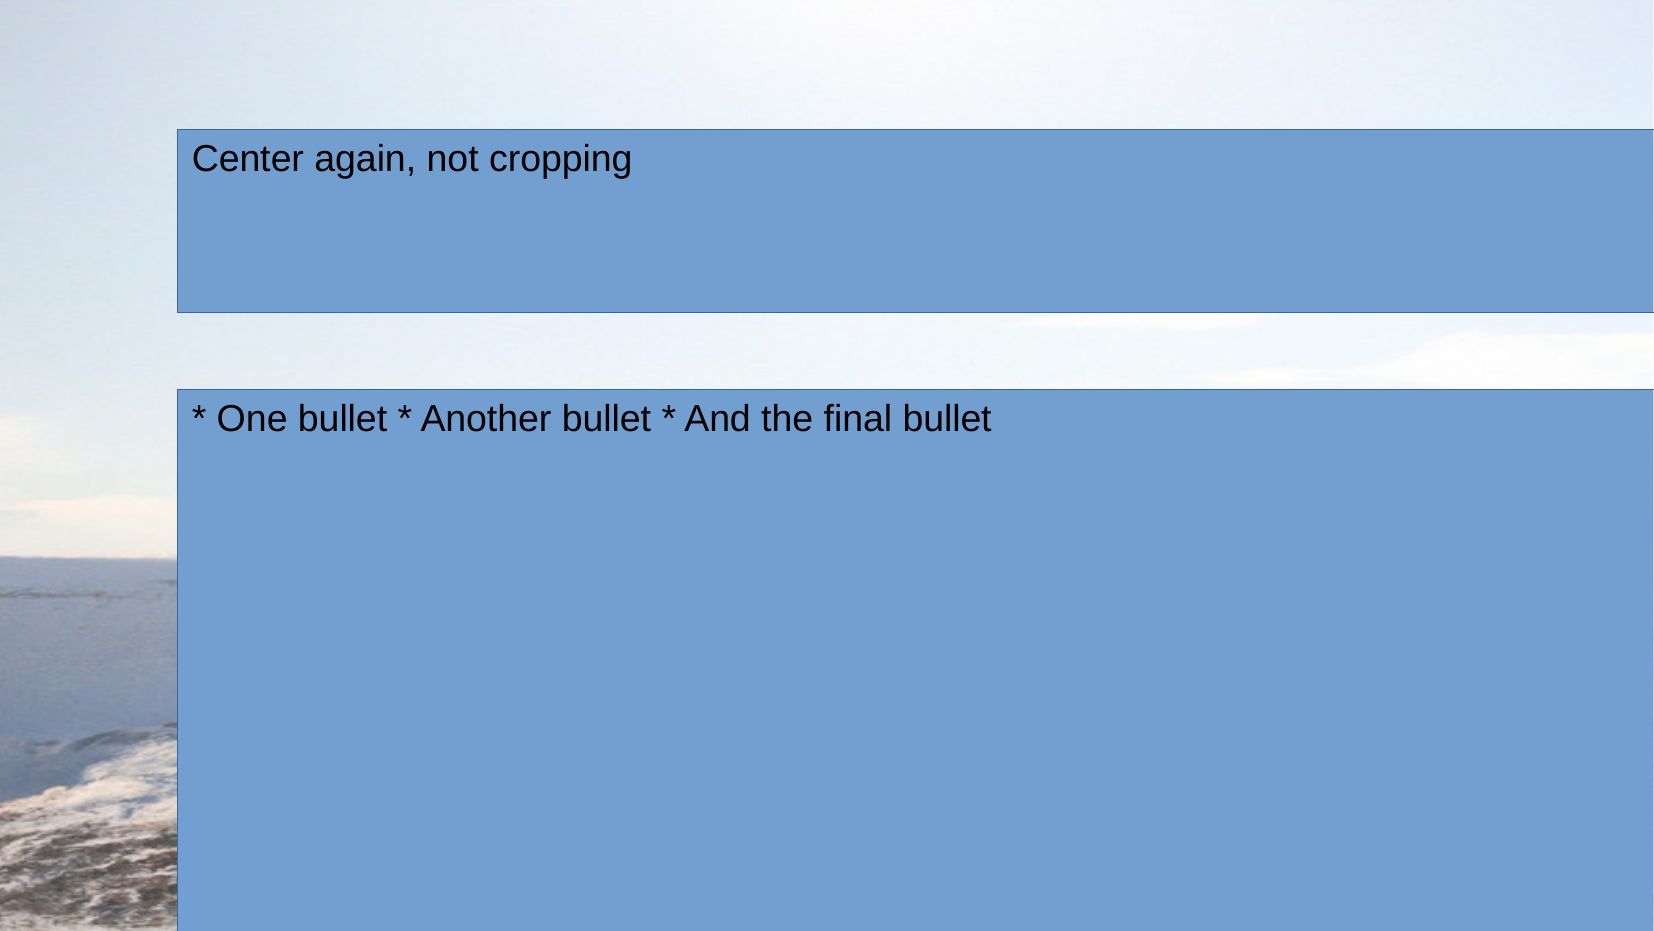

Center again, not cropping
* One bullet * Another bullet * And the final bullet